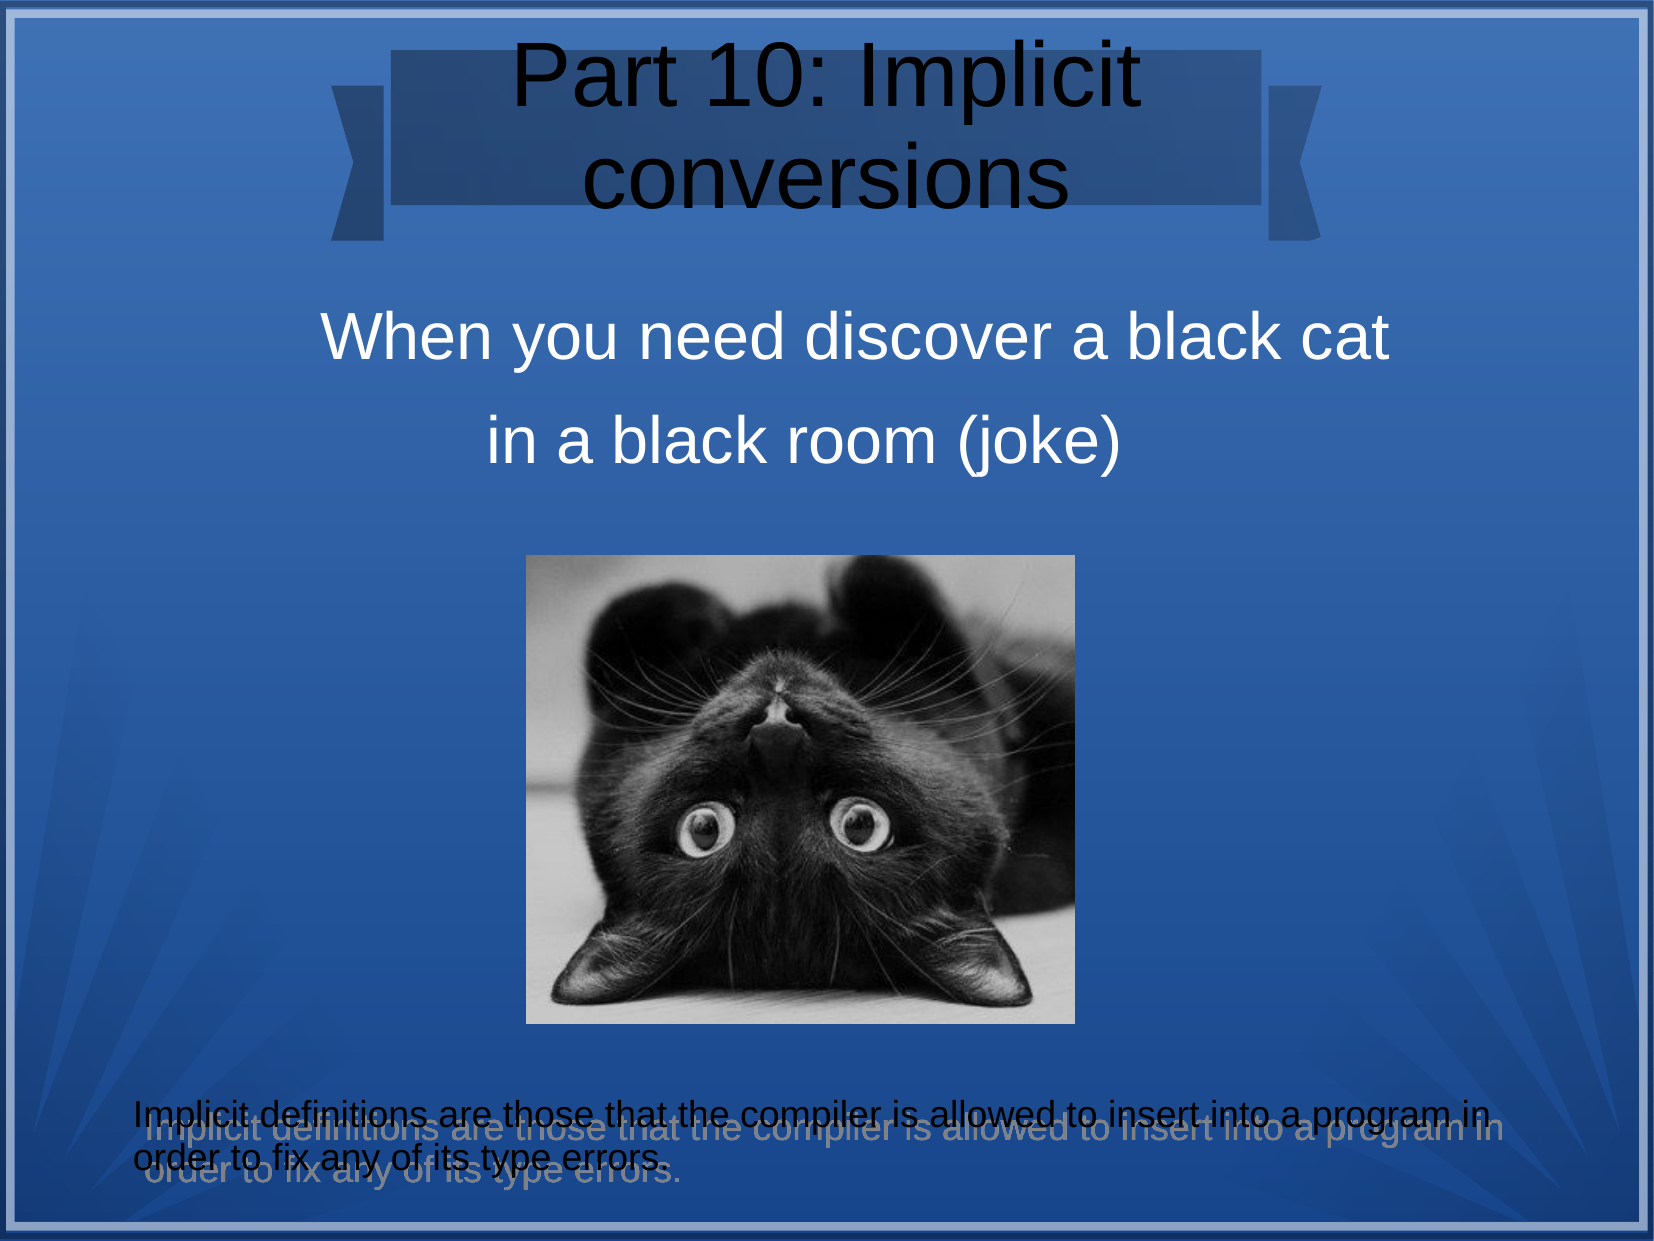

# Part 10: Implicit conversions
 When you need discover a black cat
 in a black room (joke)
Implicit definitions are those that the compiler is allowed to insert into a program in order to fix any of its type errors.